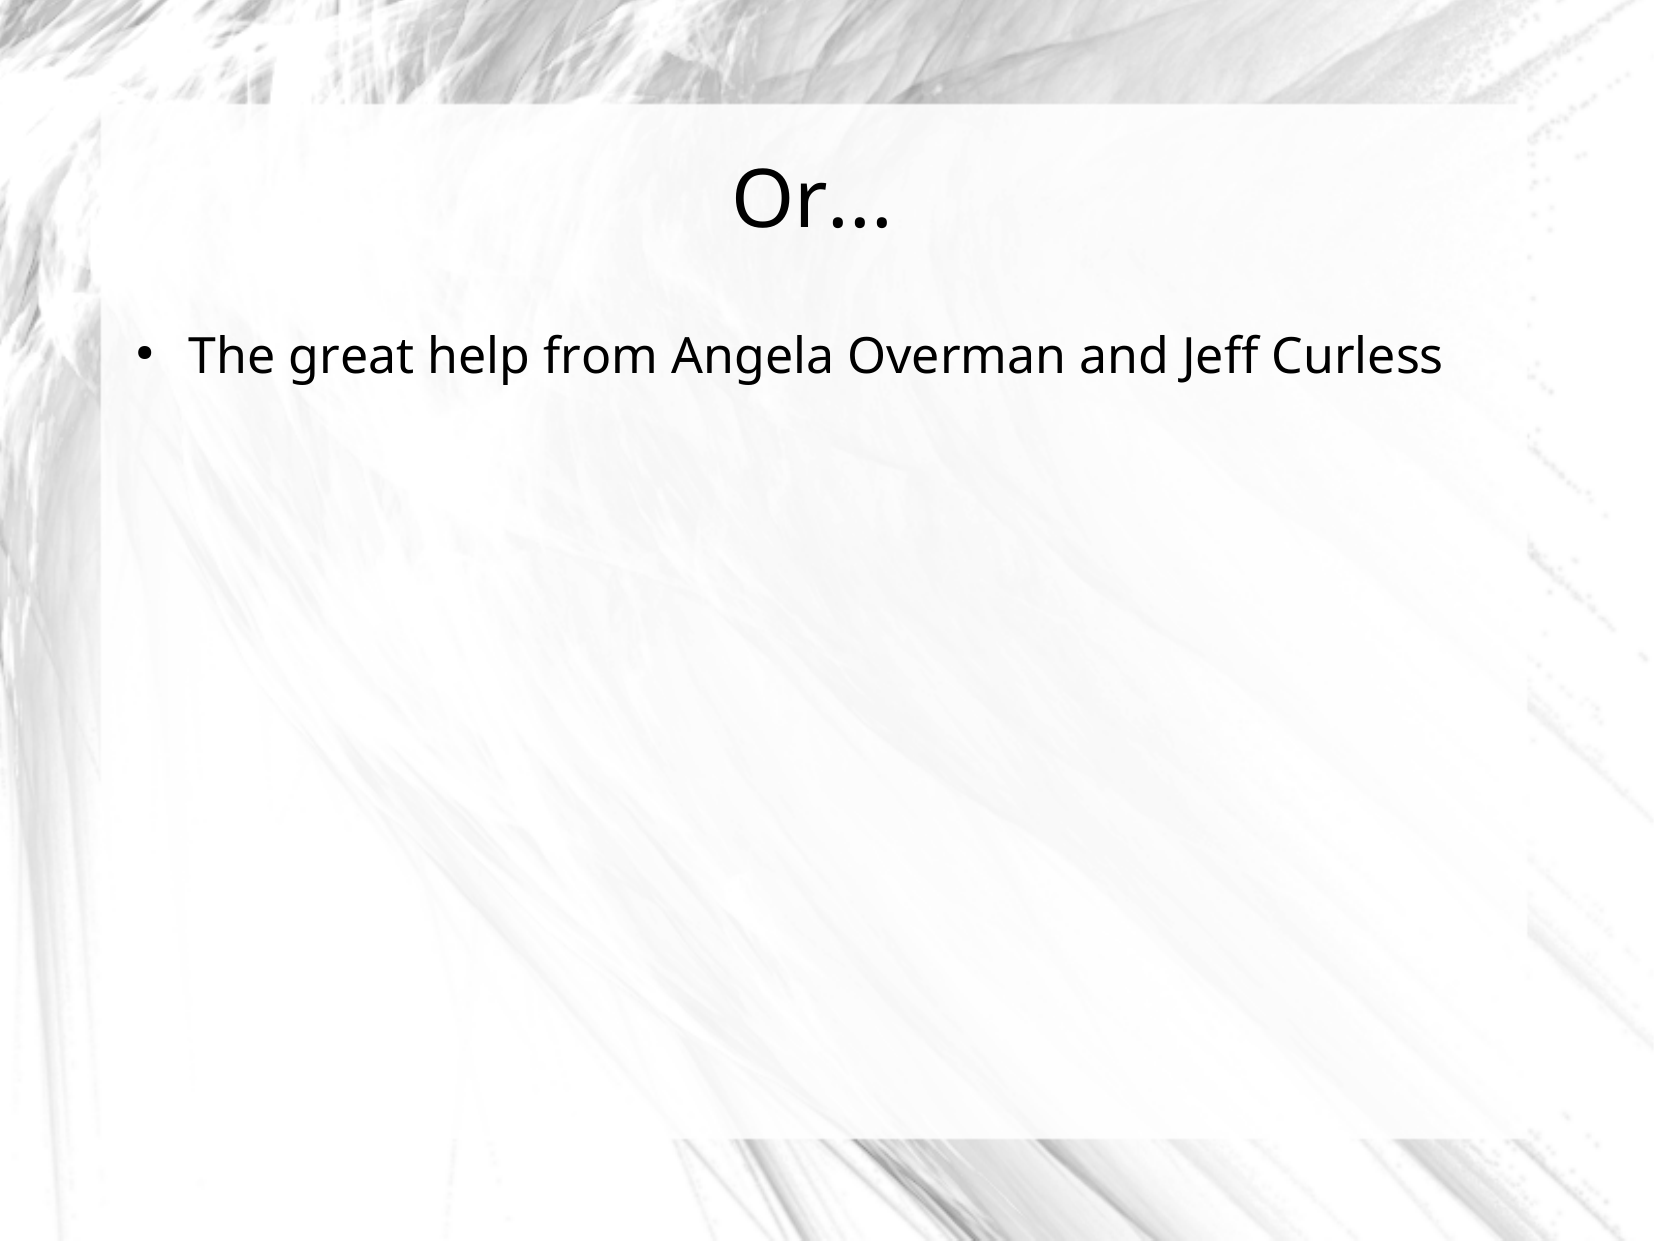

# Or...
The great help from Angela Overman and Jeff Curless